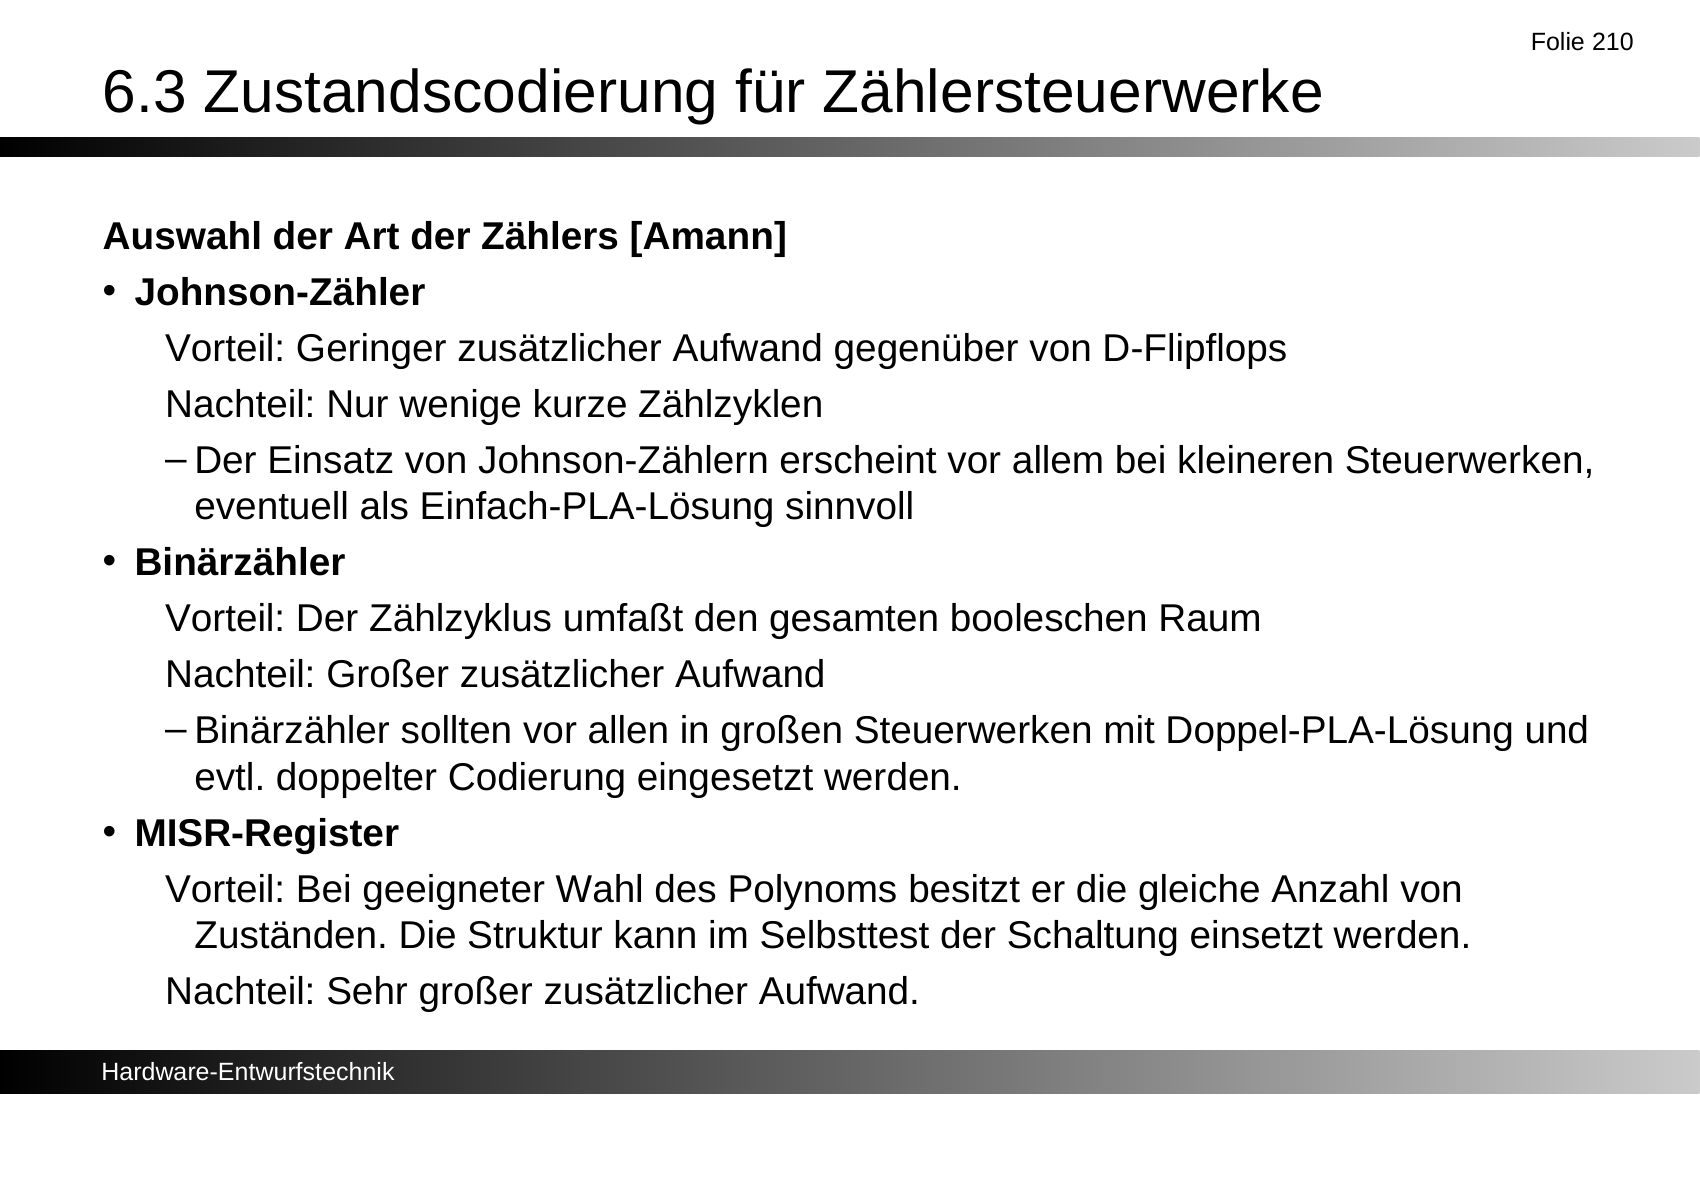

# 6.3 Zustandscodierung für Zählersteuerwerke
Auswahl der Art der Zählers [Amann]
Johnson-Zähler
Vorteil: Geringer zusätzlicher Aufwand gegenüber von D-Flipflops
Nachteil: Nur wenige kurze Zählzyklen
Der Einsatz von Johnson-Zählern erscheint vor allem bei kleineren Steuerwerken, eventuell als Einfach-PLA-Lösung sinnvoll
Binärzähler
Vorteil: Der Zählzyklus umfaßt den gesamten booleschen Raum
Nachteil: Großer zusätzlicher Aufwand
Binärzähler sollten vor allen in großen Steuerwerken mit Doppel-PLA-Lösung und evtl. doppelter Codierung eingesetzt werden.
MISR-Register
Vorteil: Bei geeigneter Wahl des Polynoms besitzt er die gleiche Anzahl von Zuständen. Die Struktur kann im Selbsttest der Schaltung einsetzt werden.
Nachteil: Sehr großer zusätzlicher Aufwand.